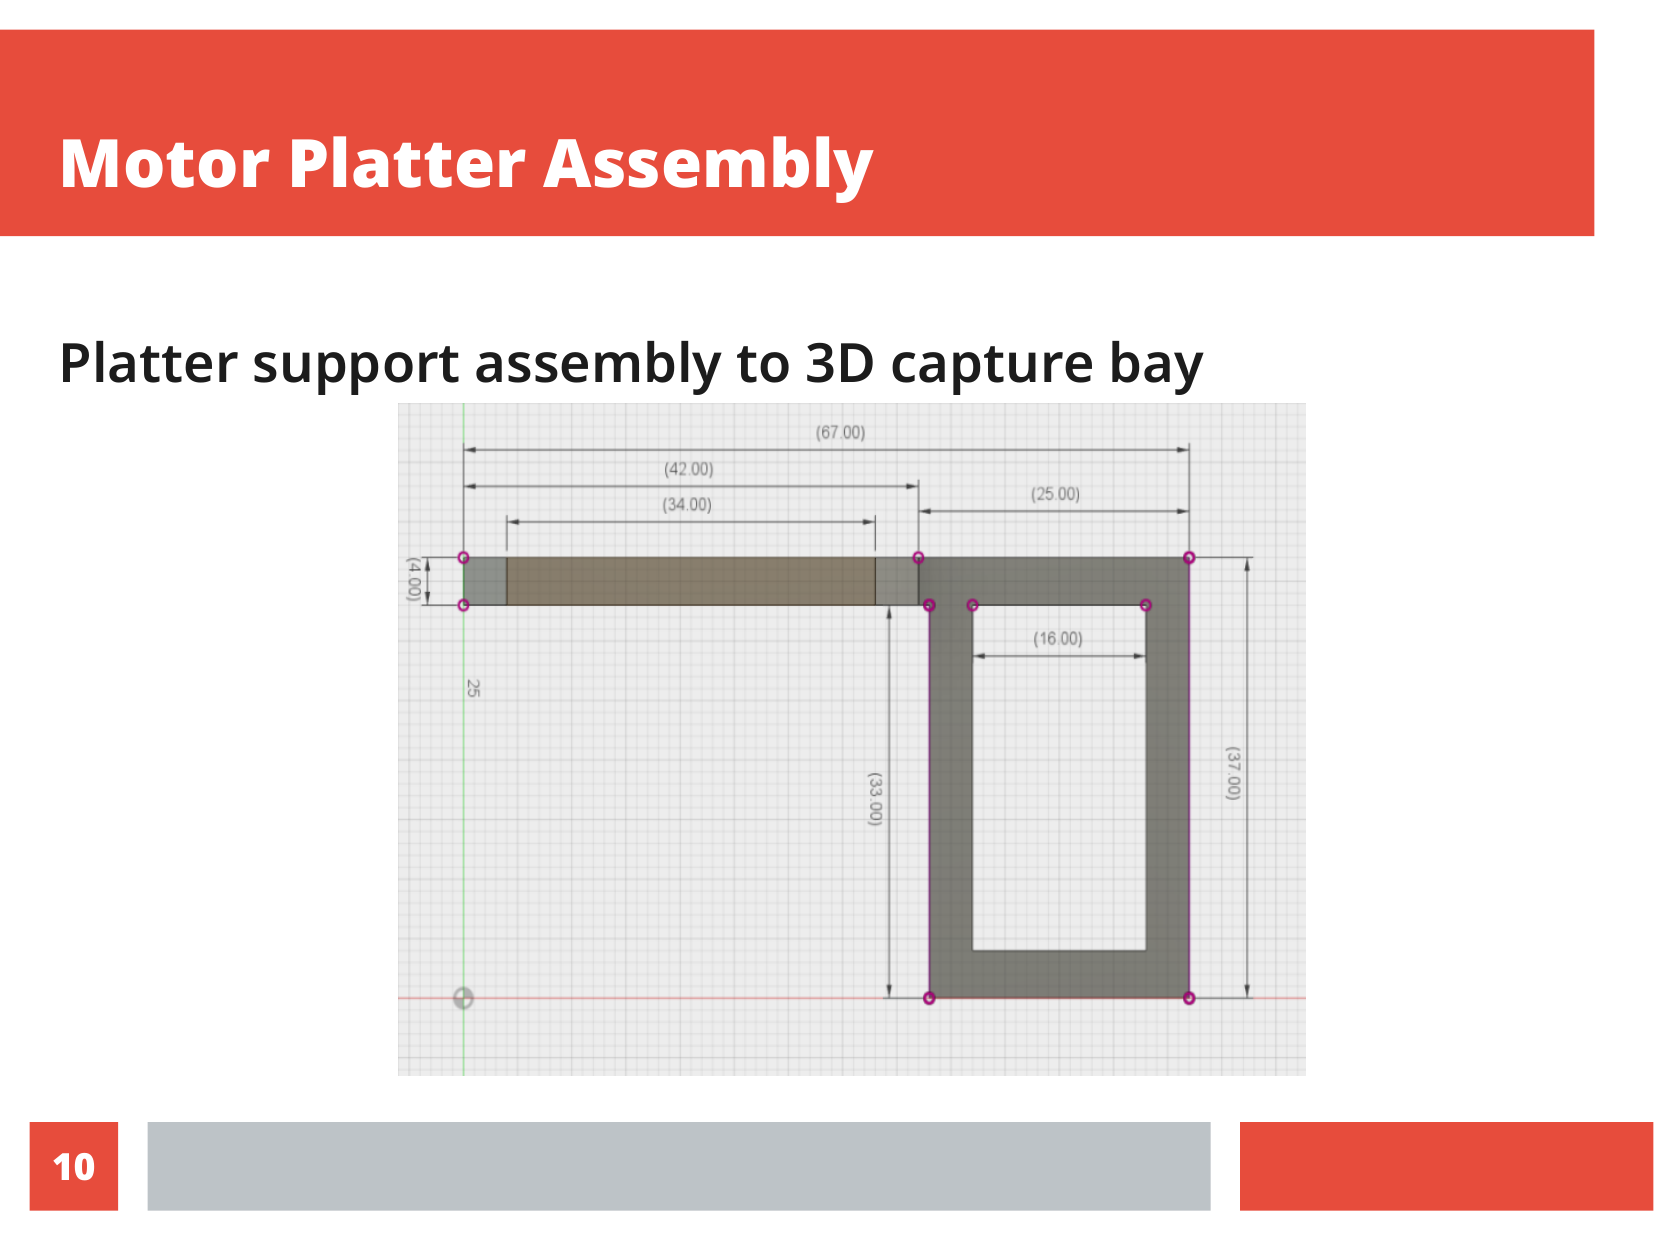

# Motor Platter Assembly
Platter support assembly to 3D capture bay
10